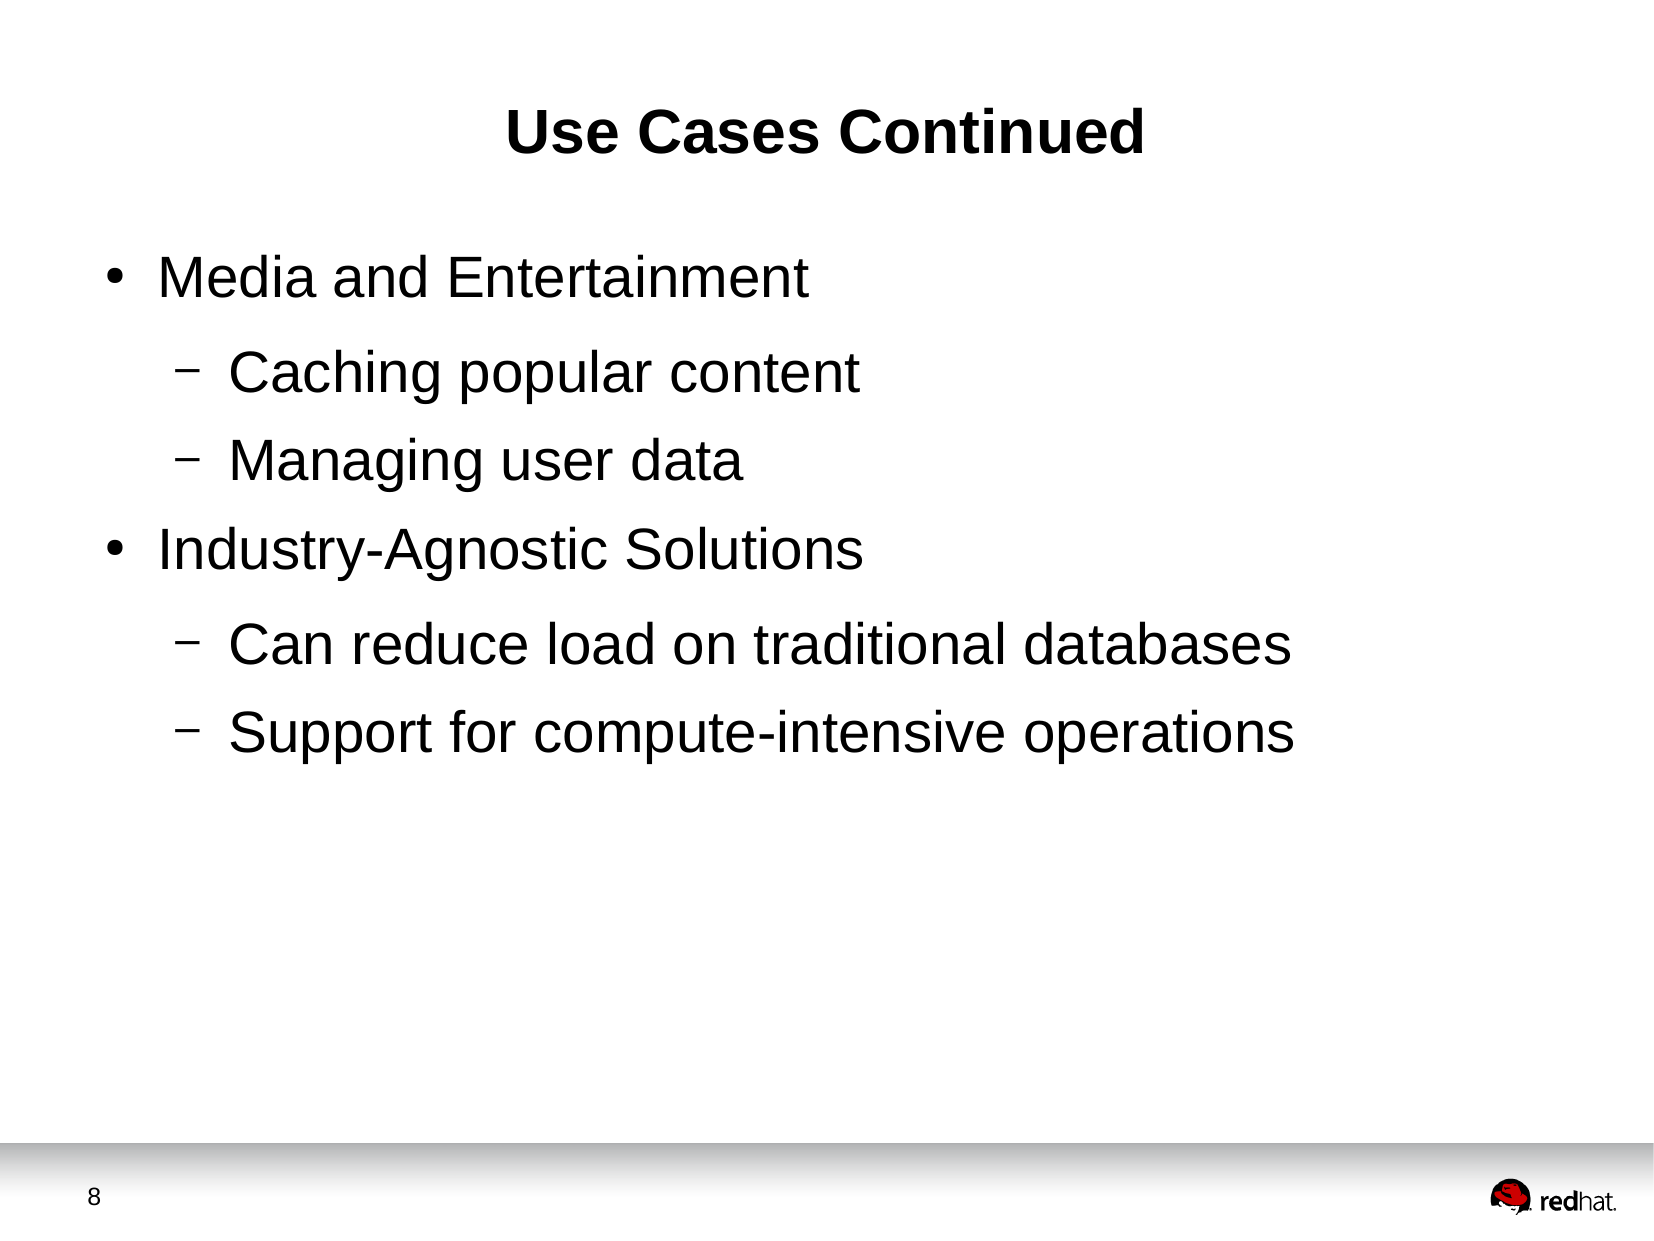

# Use Cases Continued
Media and Entertainment
Caching popular content
Managing user data
Industry-Agnostic Solutions
Can reduce load on traditional databases
Support for compute-intensive operations